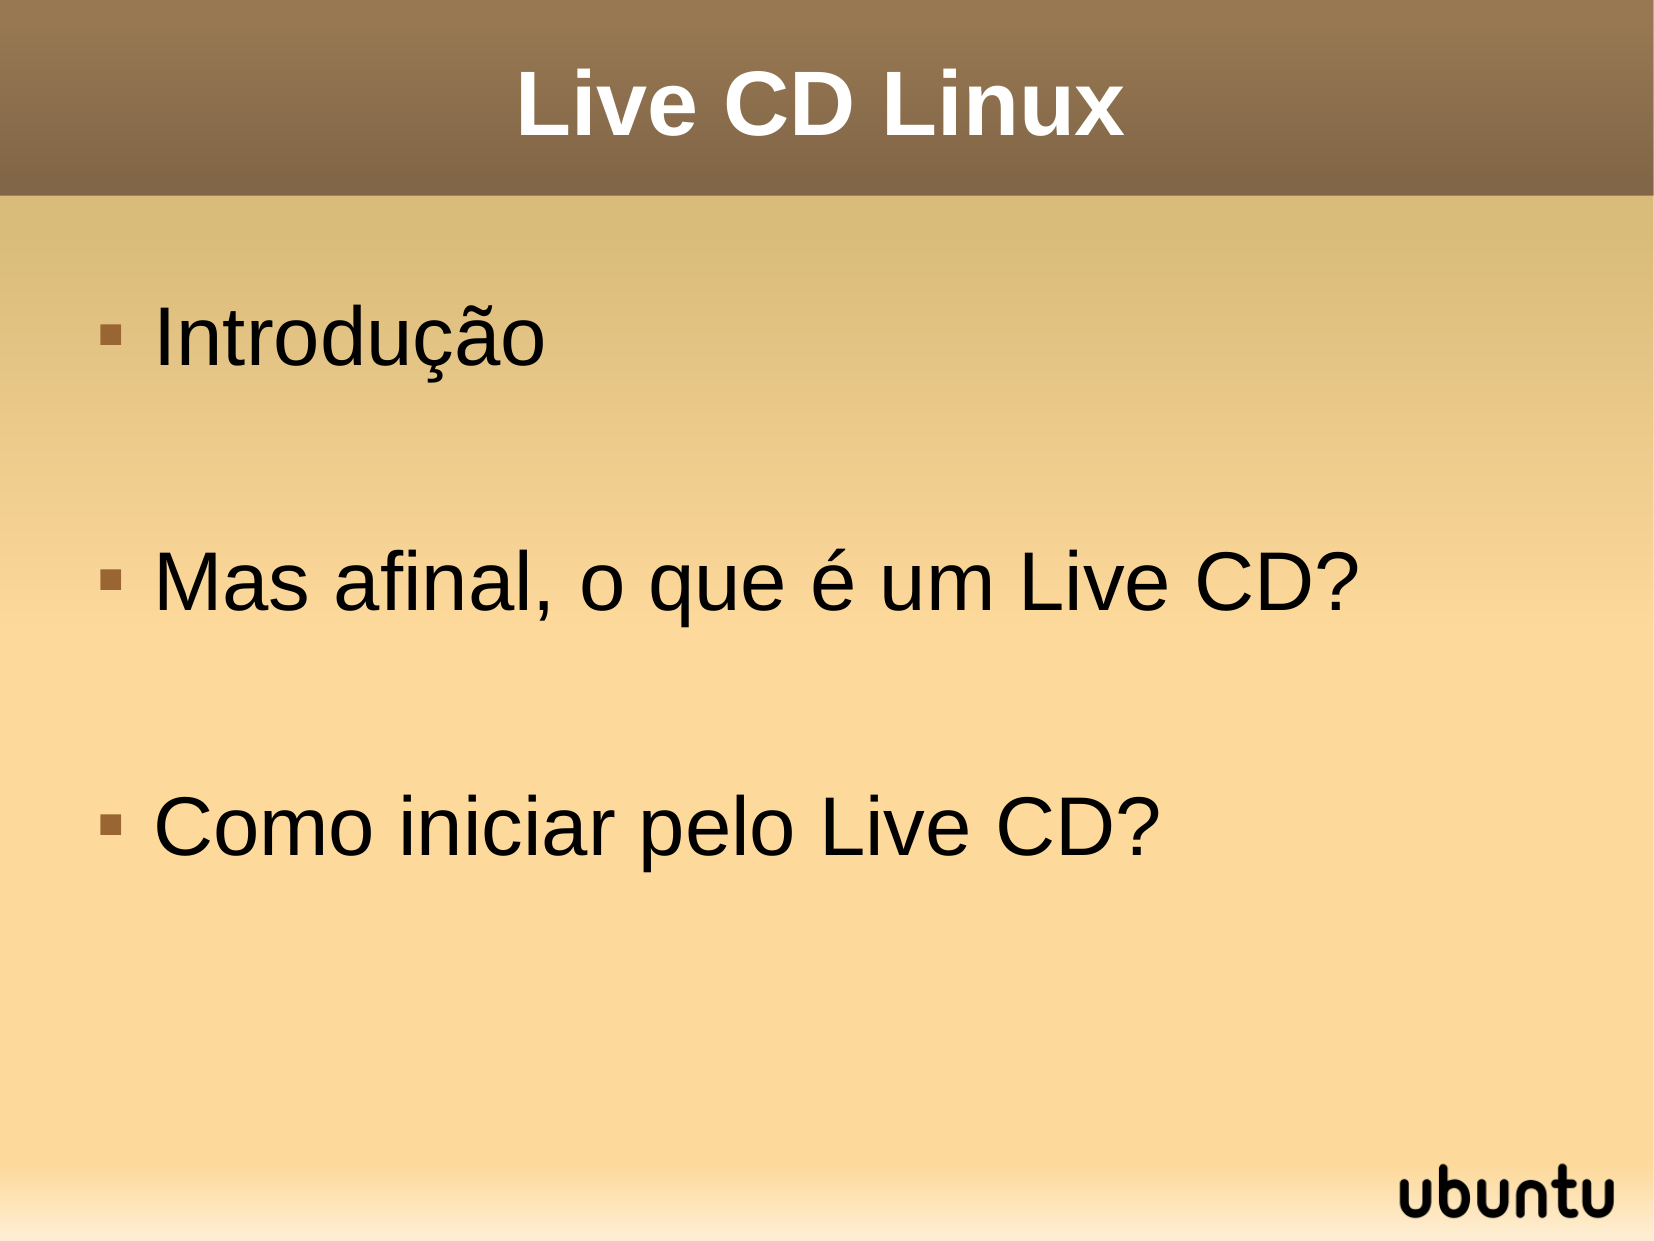

# Live CD Linux
Introdução
Mas afinal, o que é um Live CD?
Como iniciar pelo Live CD?